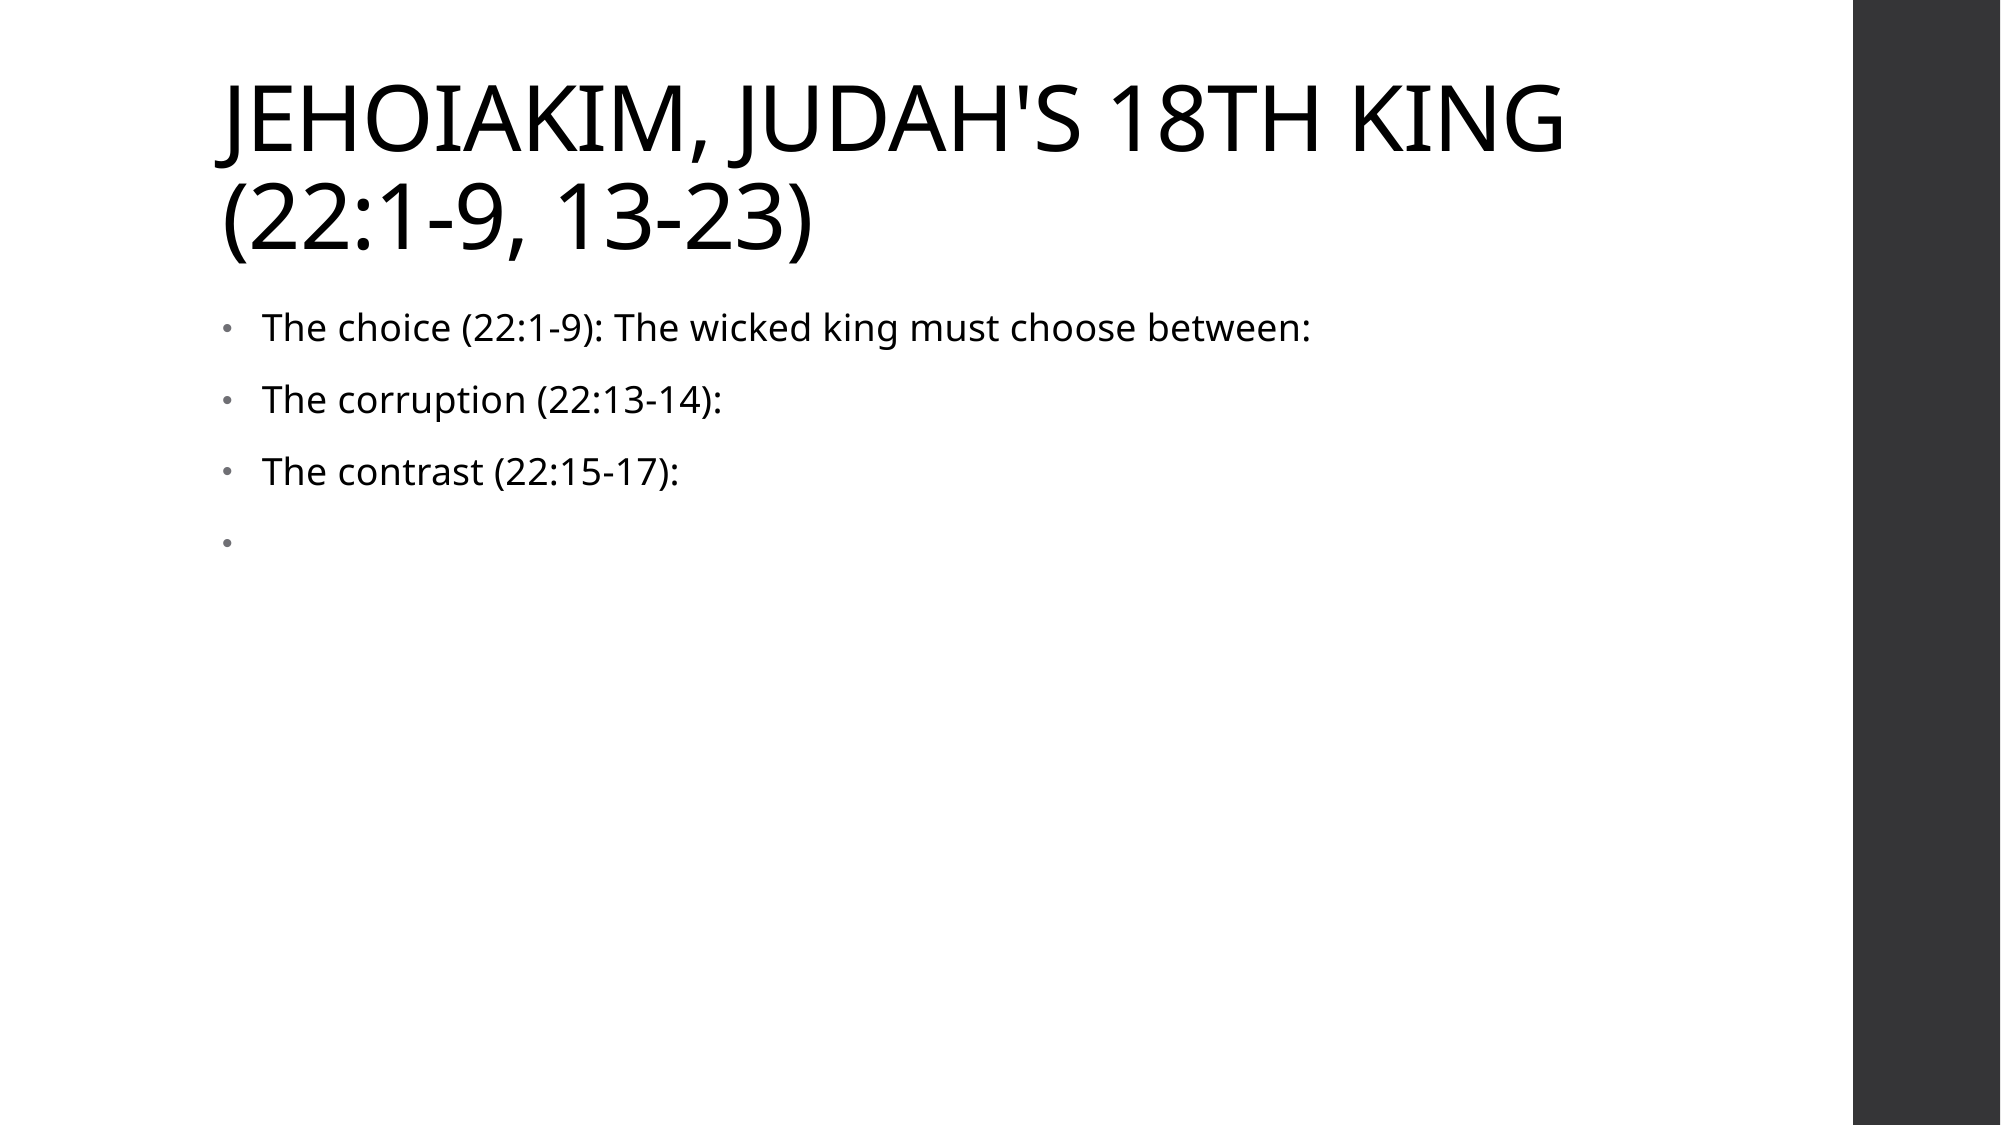

# JEHOIAKIM, JUDAH'S 18TH KING (22:1-9, 13-23)
 The choice (22:1-9): The wicked king must choose between:
 The corruption (22:13-14):
 The contrast (22:15-17):